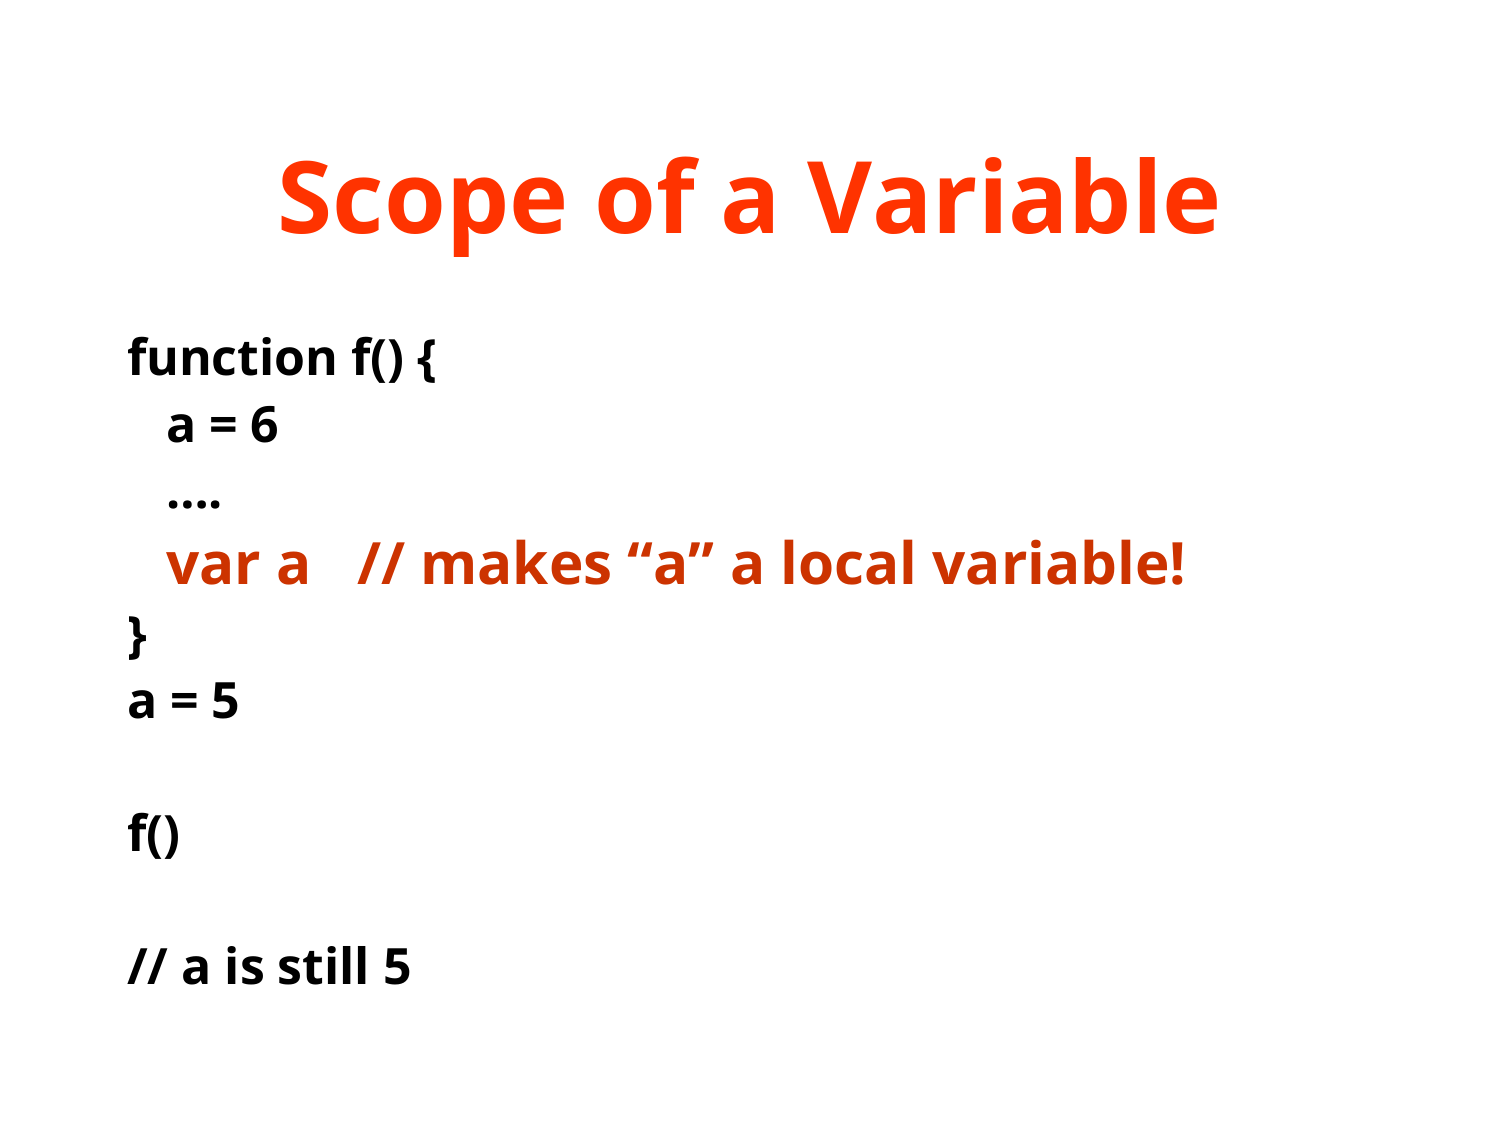

# Scope of a Variable
function f() {
 a = 6
 ….
 var a // makes “a” a local variable!
}
a = 5
f()
// a is still 5